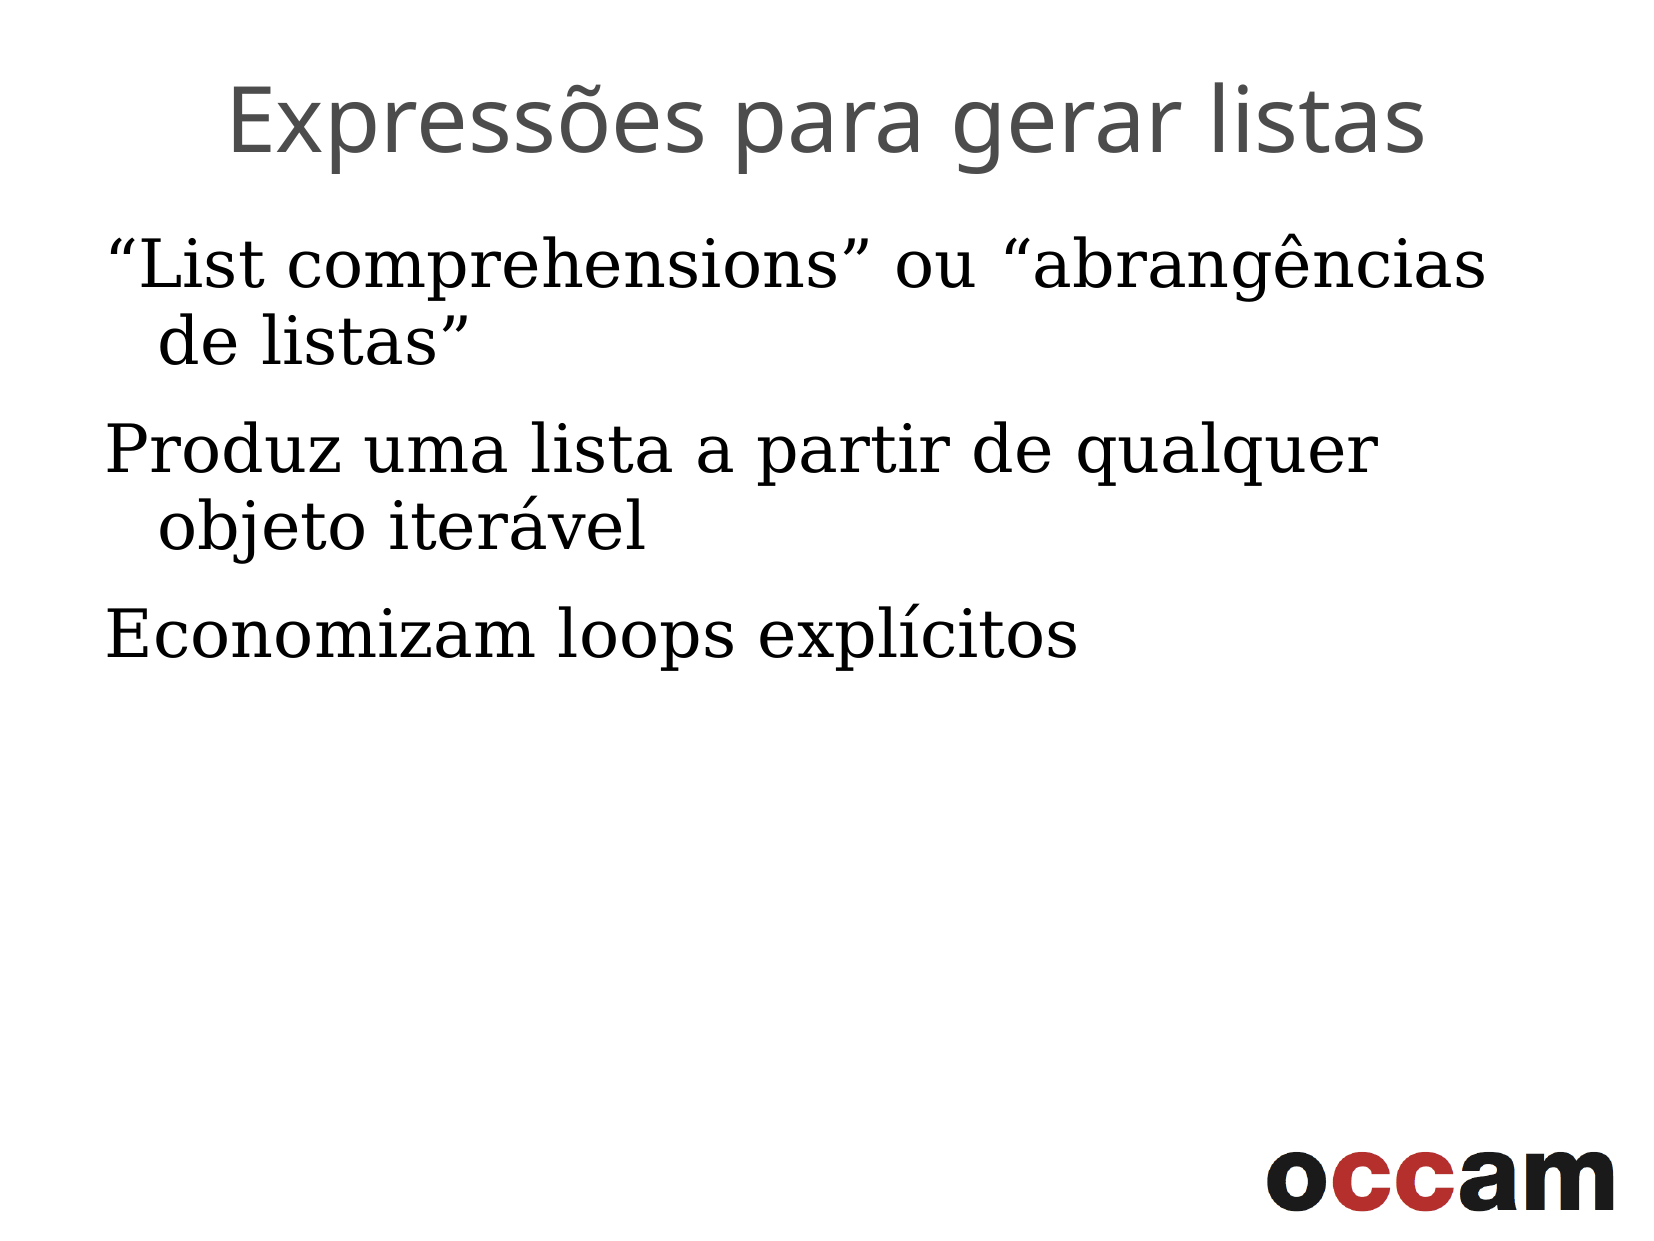

# Expressões para gerar listas
“List comprehensions” ou “abrangências de listas”
Produz uma lista a partir de qualquer objeto iterável
Economizam loops explícitos